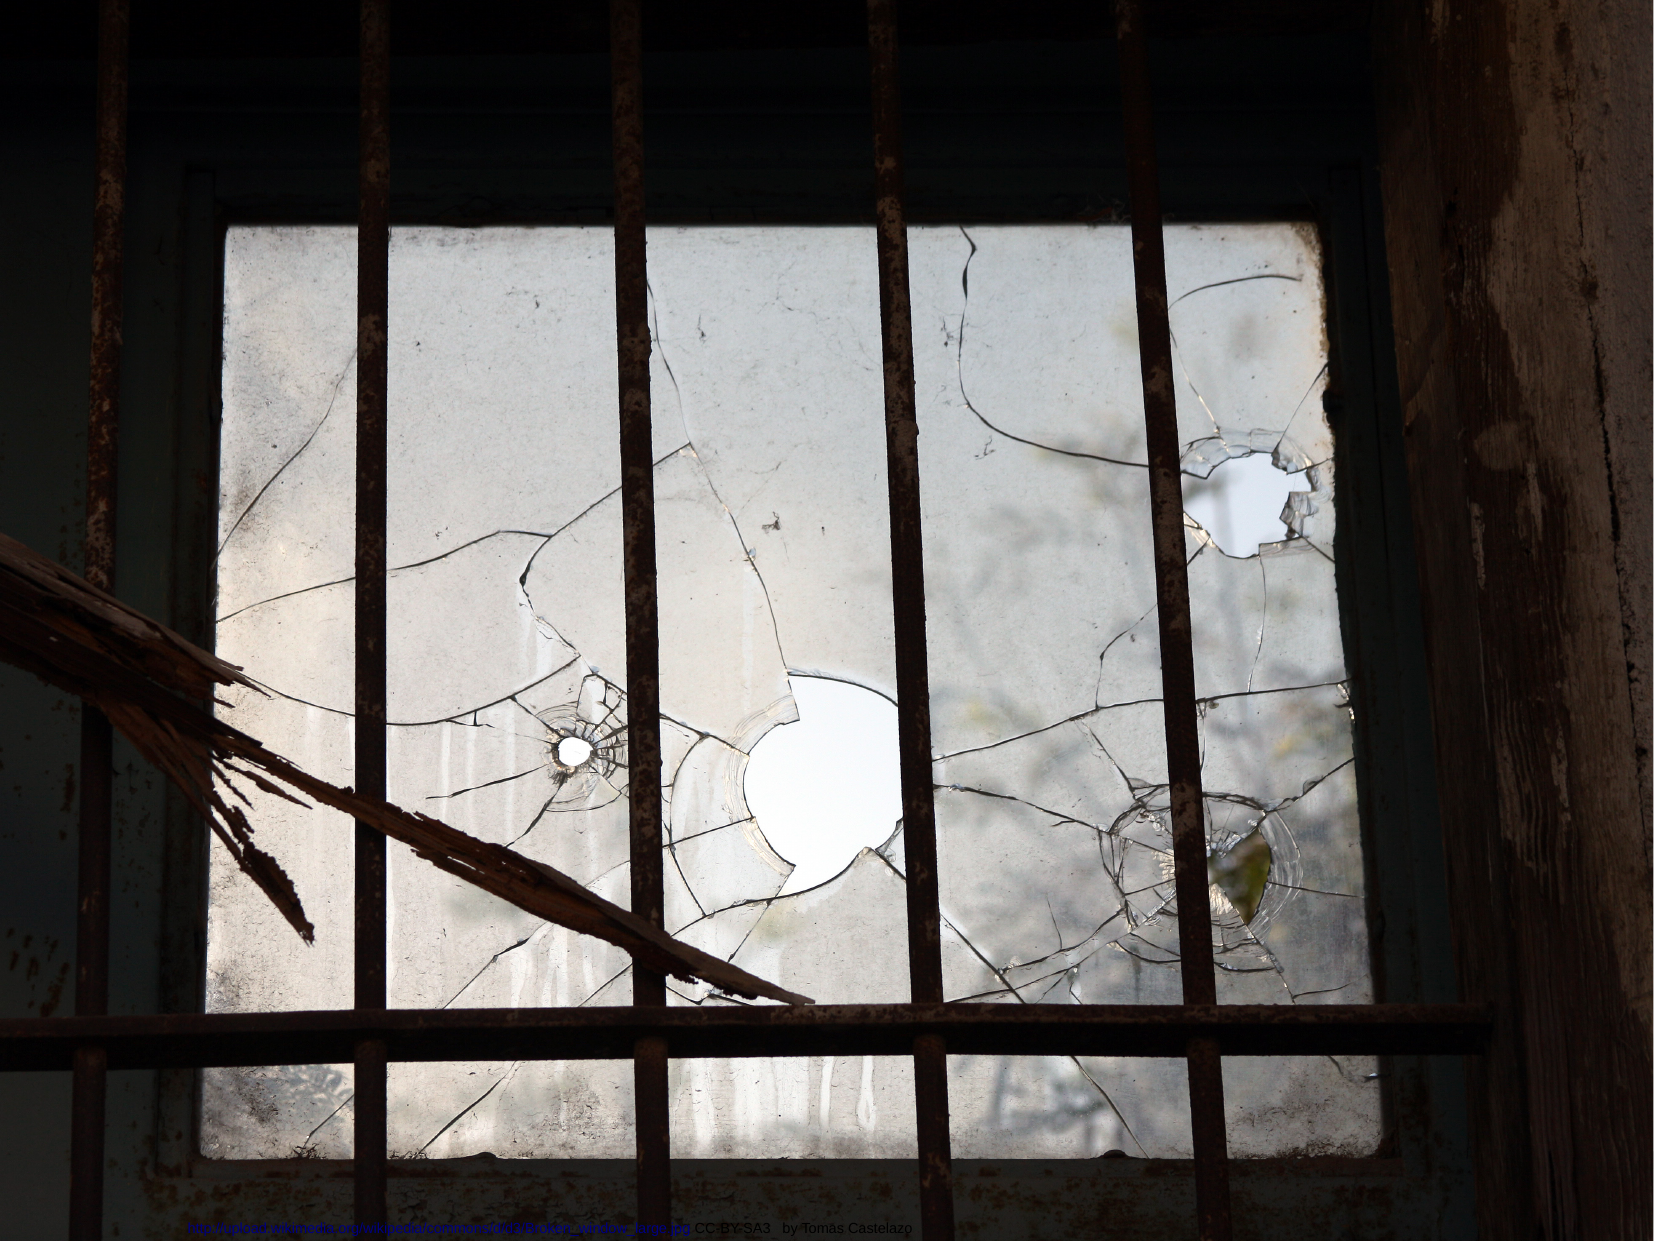

#
5
Crowdsourcing code review
http://upload.wikimedia.org/wikipedia/commons/d/d3/Broken_window_large.jpg CC-BY-SA3 by Tomas Castelazo